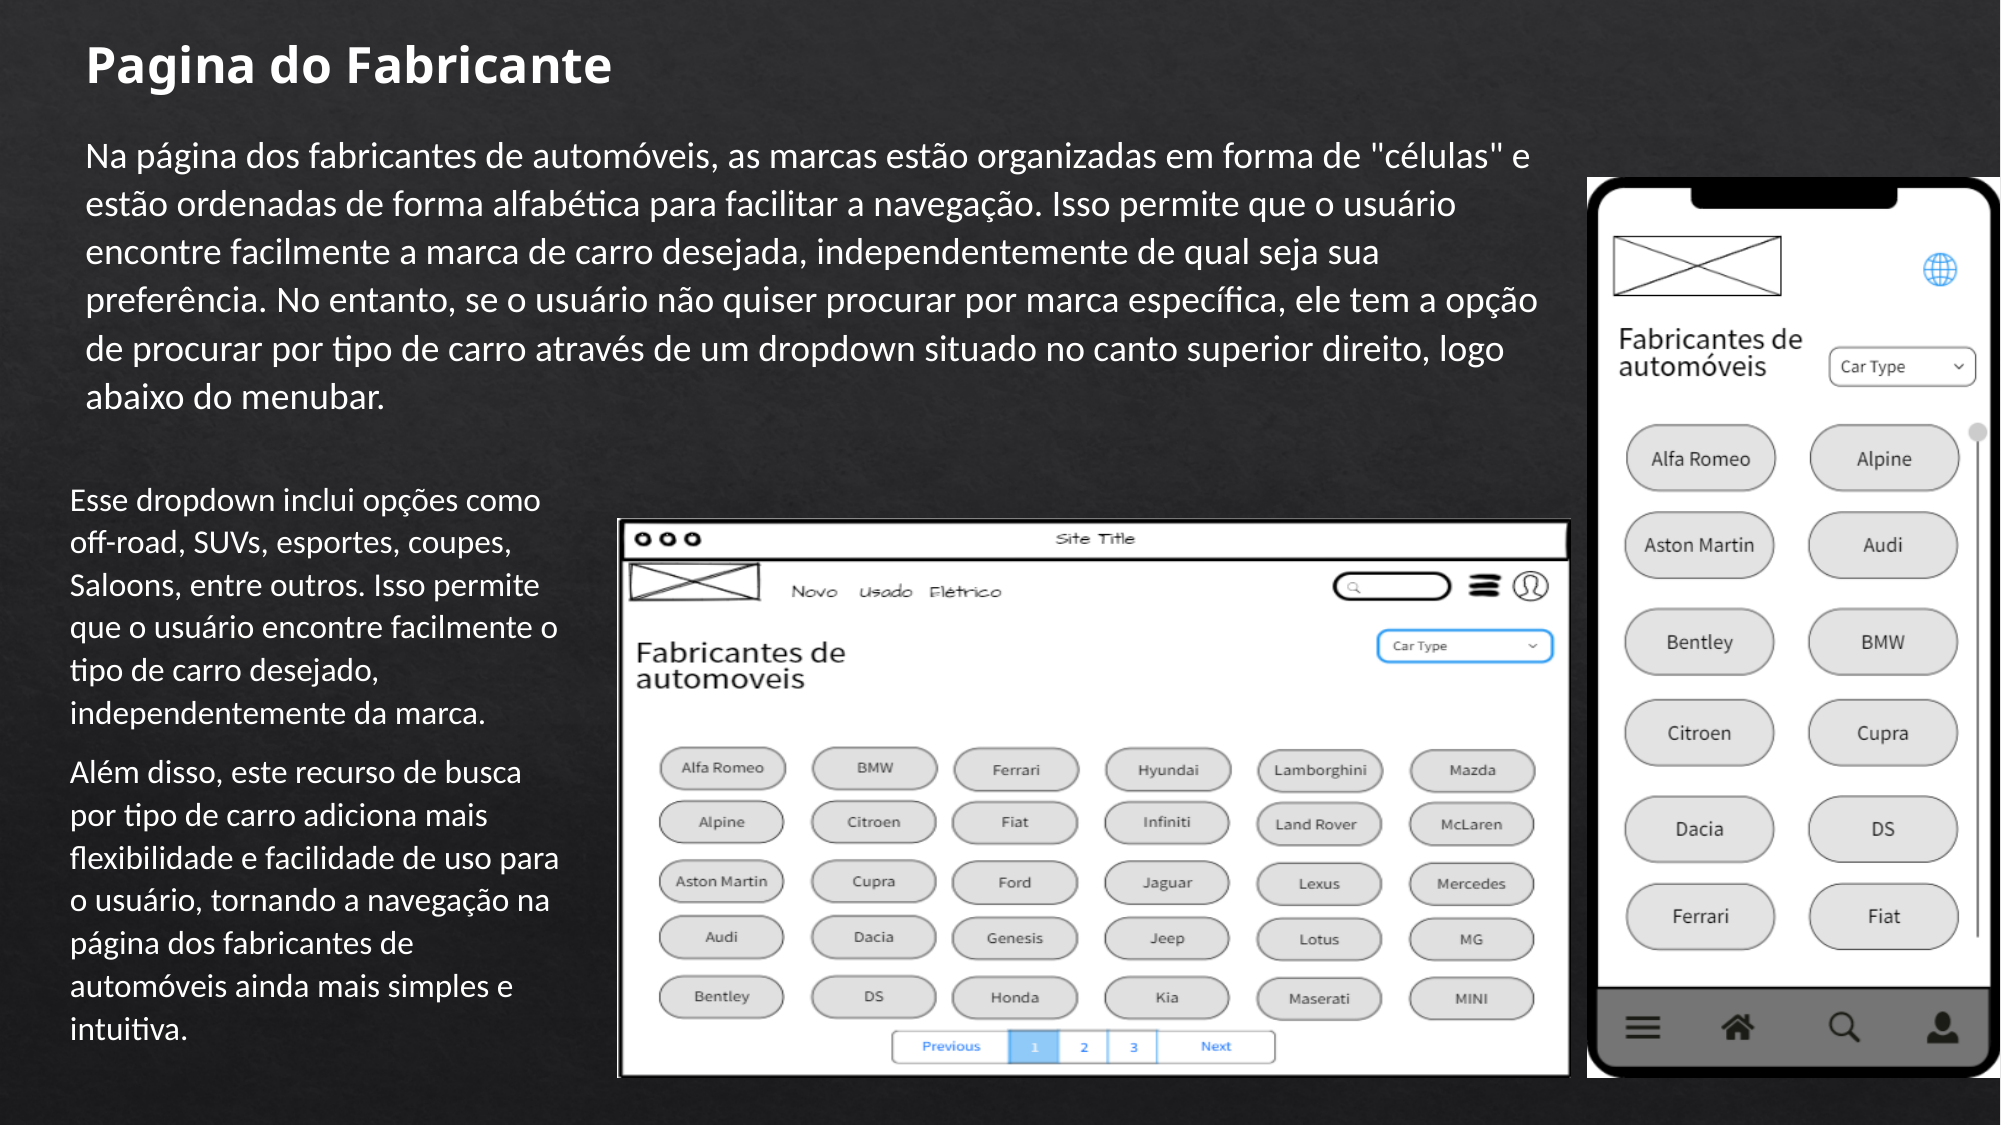

Pagina do Fabricante
Na página dos fabricantes de automóveis, as marcas estão organizadas em forma de "células" e estão ordenadas de forma alfabética para facilitar a navegação. Isso permite que o usuário encontre facilmente a marca de carro desejada, independentemente de qual seja sua preferência. No entanto, se o usuário não quiser procurar por marca específica, ele tem a opção de procurar por tipo de carro através de um dropdown situado no canto superior direito, logo abaixo do menubar.
Esse dropdown inclui opções como off-road, SUVs, esportes, coupes, Saloons, entre outros. Isso permite que o usuário encontre facilmente o tipo de carro desejado, independentemente da marca.
Além disso, este recurso de busca por tipo de carro adiciona mais flexibilidade e facilidade de uso para o usuário, tornando a navegação na página dos fabricantes de automóveis ainda mais simples e intuitiva.